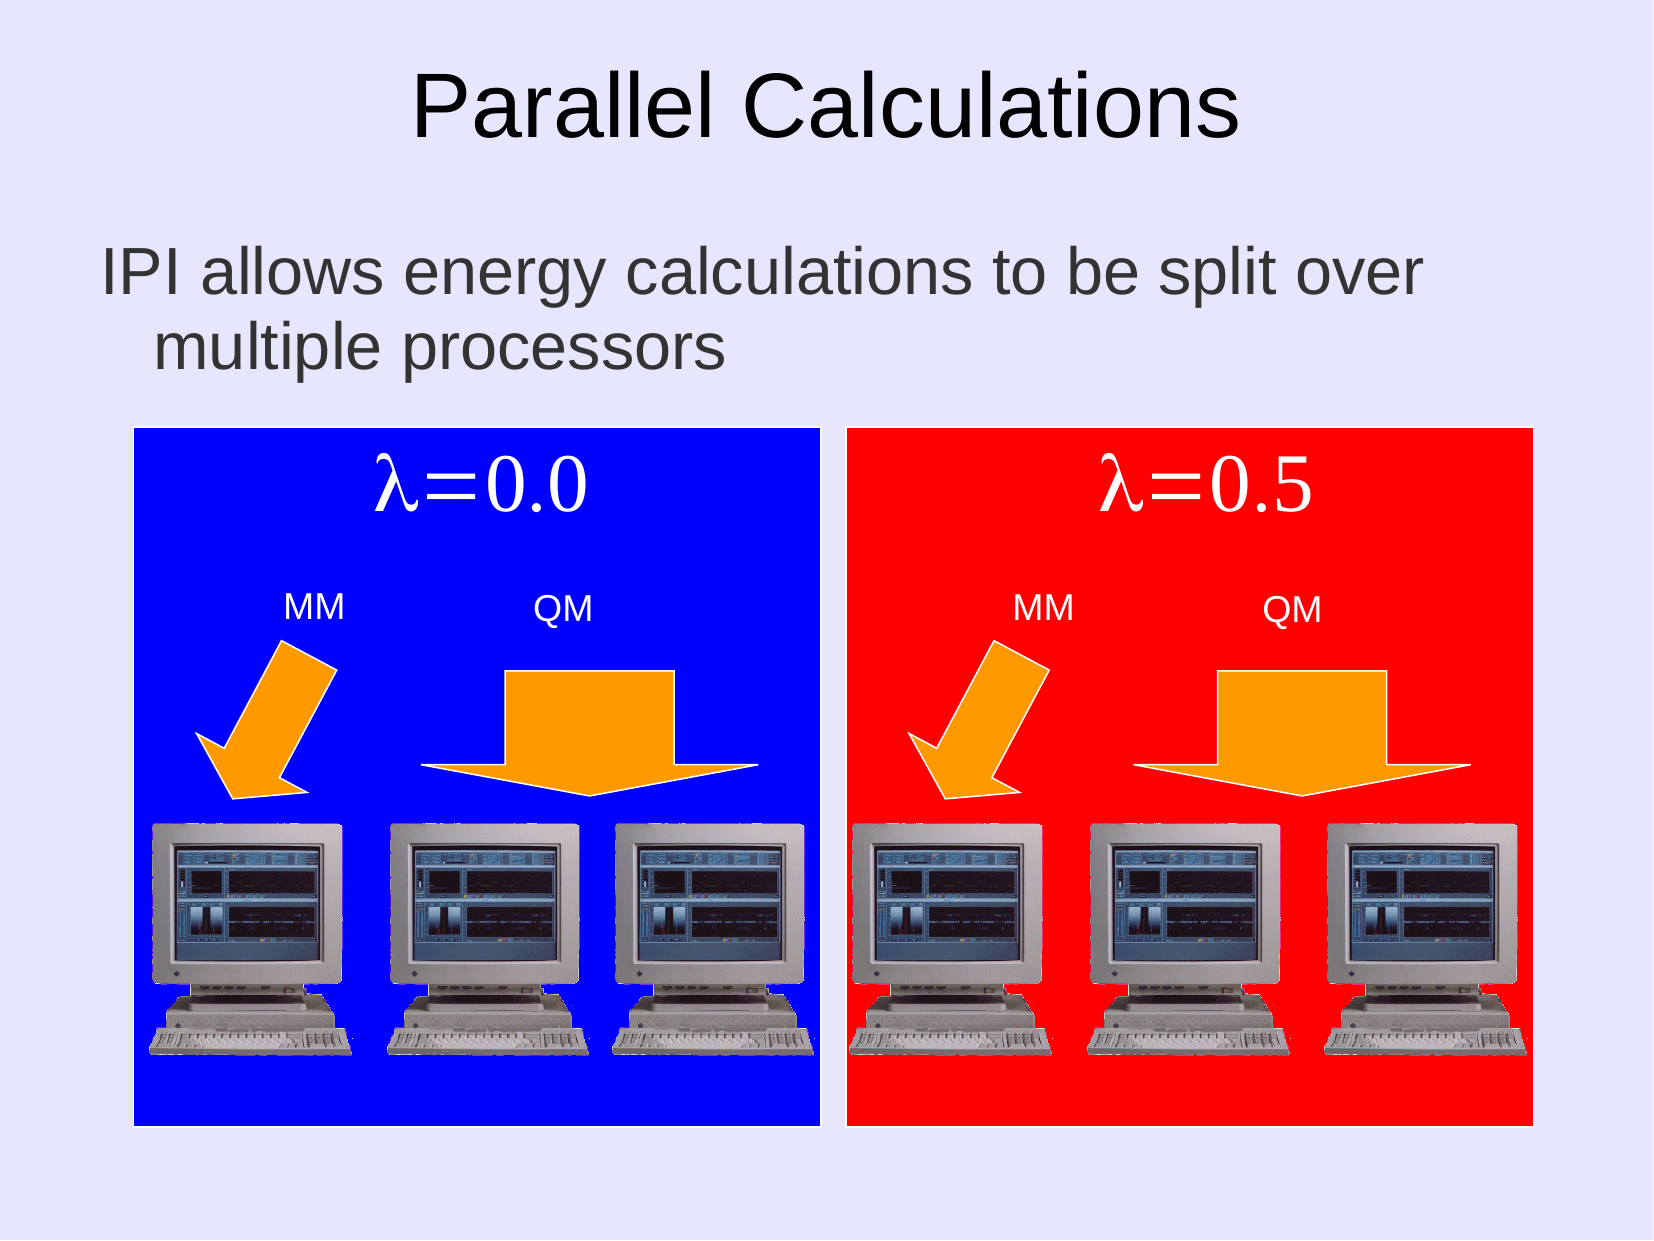

# Parallel Calculations
IPI allows energy calculations to be split over multiple processors


MM
MM
QM
QM